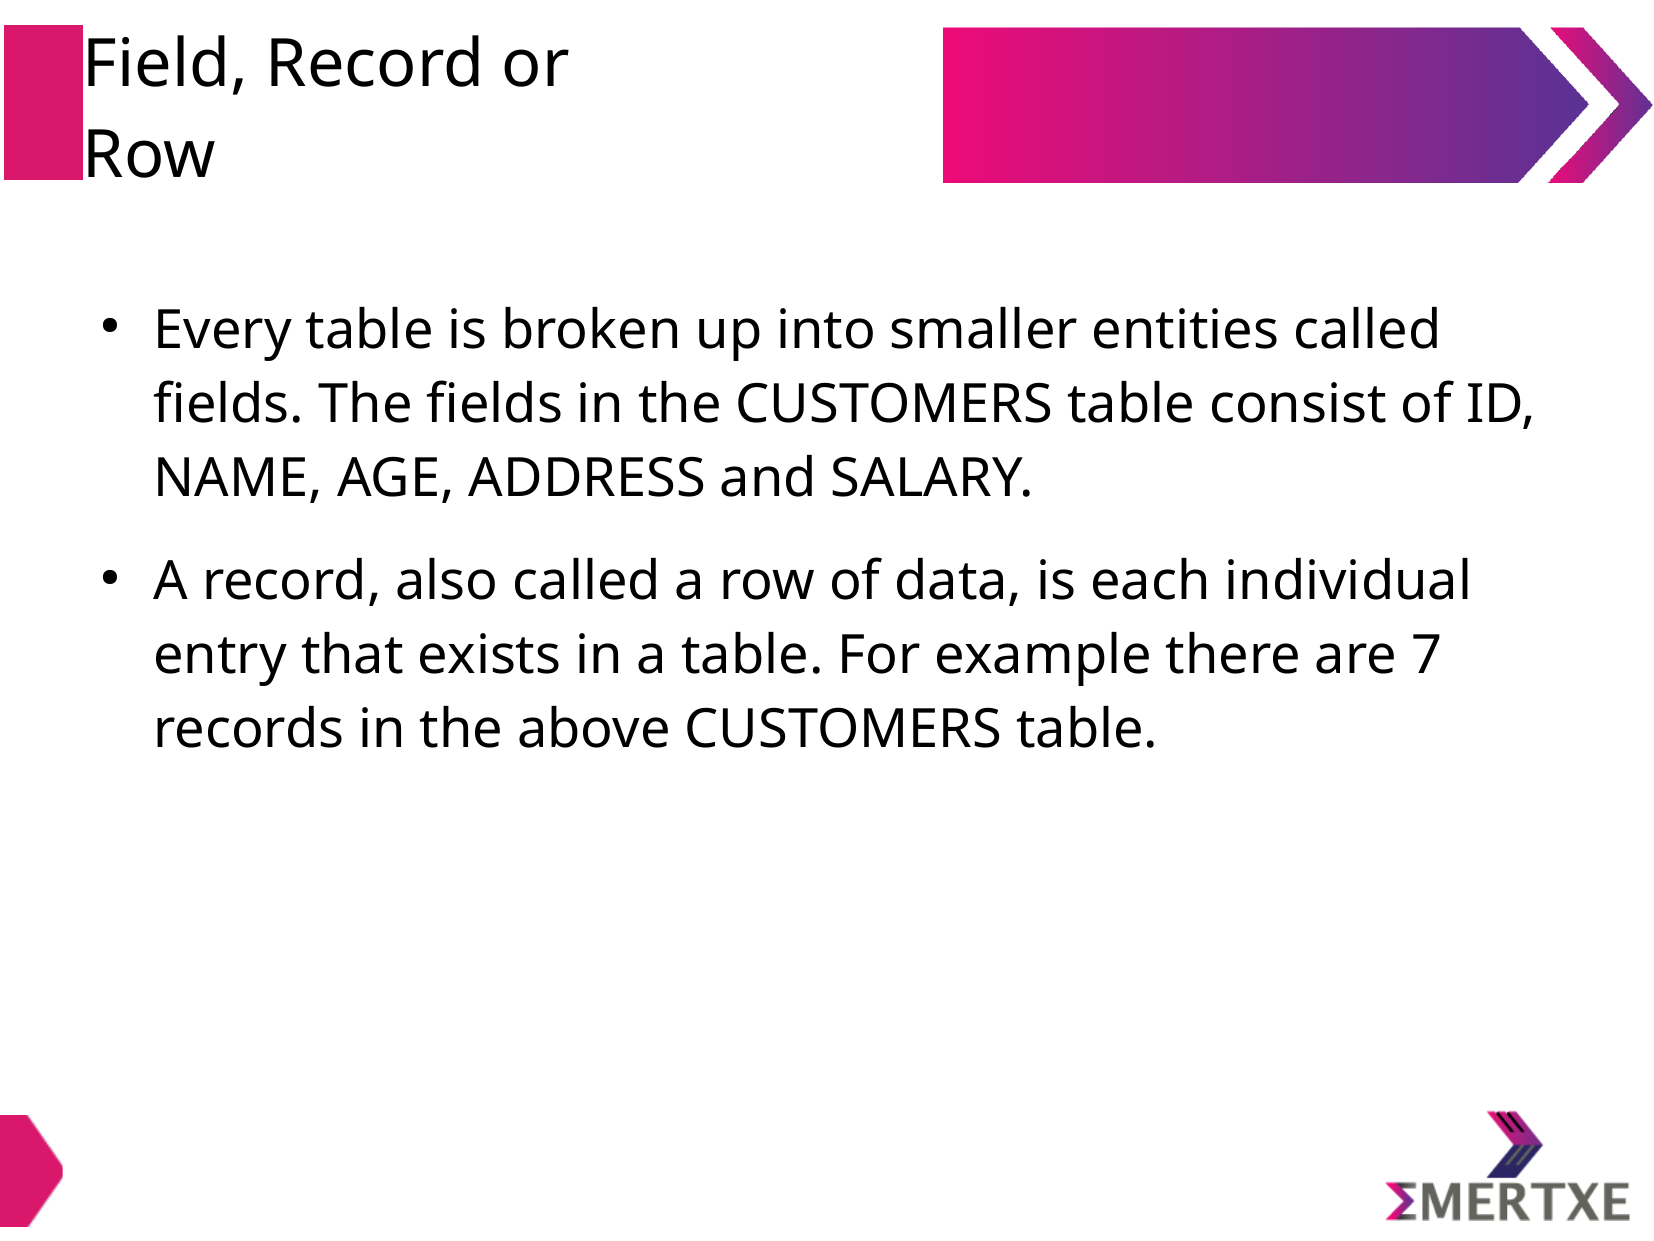

# Field, Record or Row
Every table is broken up into smaller entities called fields. The fields in the CUSTOMERS table consist of ID, NAME, AGE, ADDRESS and SALARY.
A record, also called a row of data, is each individual entry that exists in a table. For example there are 7 records in the above CUSTOMERS table.